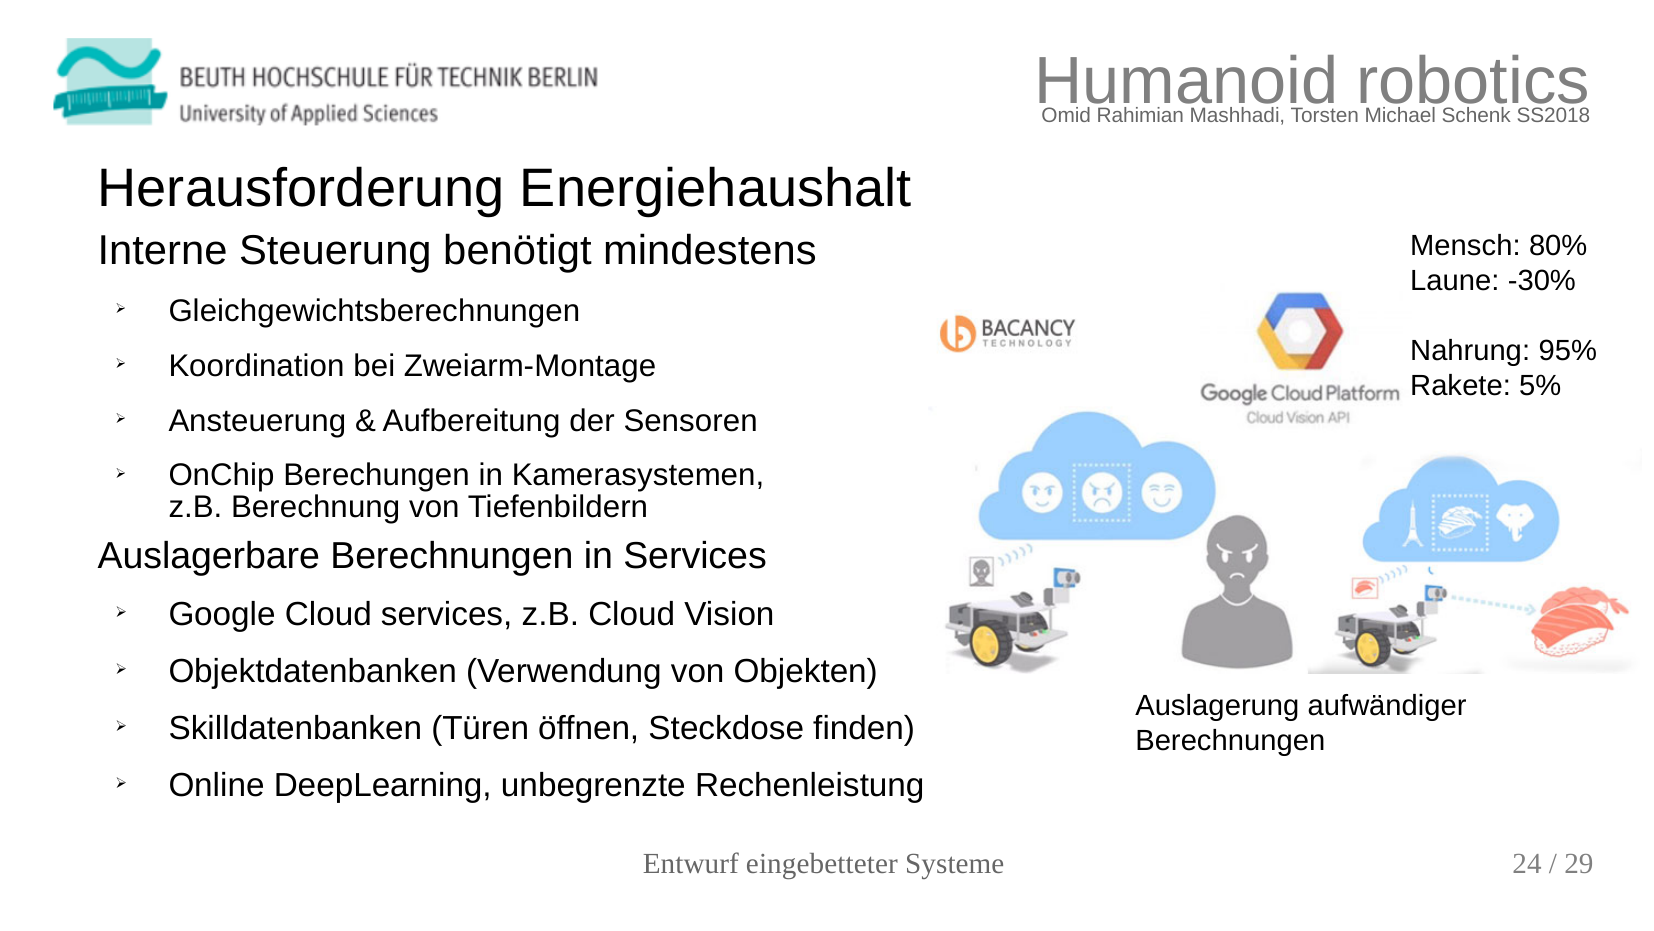

Humanoid robotics
Omid Rahimian Mashhadi, Torsten Michael Schenk SS2018
# Herausforderung Energiehaushalt
Mensch: 80%
Laune: -30%
Nahrung: 95%
Rakete: 5%
Interne Steuerung benötigt mindestens
Gleichgewichtsberechnungen
Koordination bei Zweiarm-Montage
Ansteuerung & Aufbereitung der Sensoren
OnChip Berechungen in Kamerasystemen, z.B. Berechnung von Tiefenbildern
Auslagerbare Berechnungen in Services
Google Cloud services, z.B. Cloud Vision
Objektdatenbanken (Verwendung von Objekten)
Skilldatenbanken (Türen öffnen, Steckdose finden)
Online DeepLearning, unbegrenzte Rechenleistung
Auslagerung aufwändiger
Berechnungen
 / 29
Entwurf eingebetteter Systeme
24